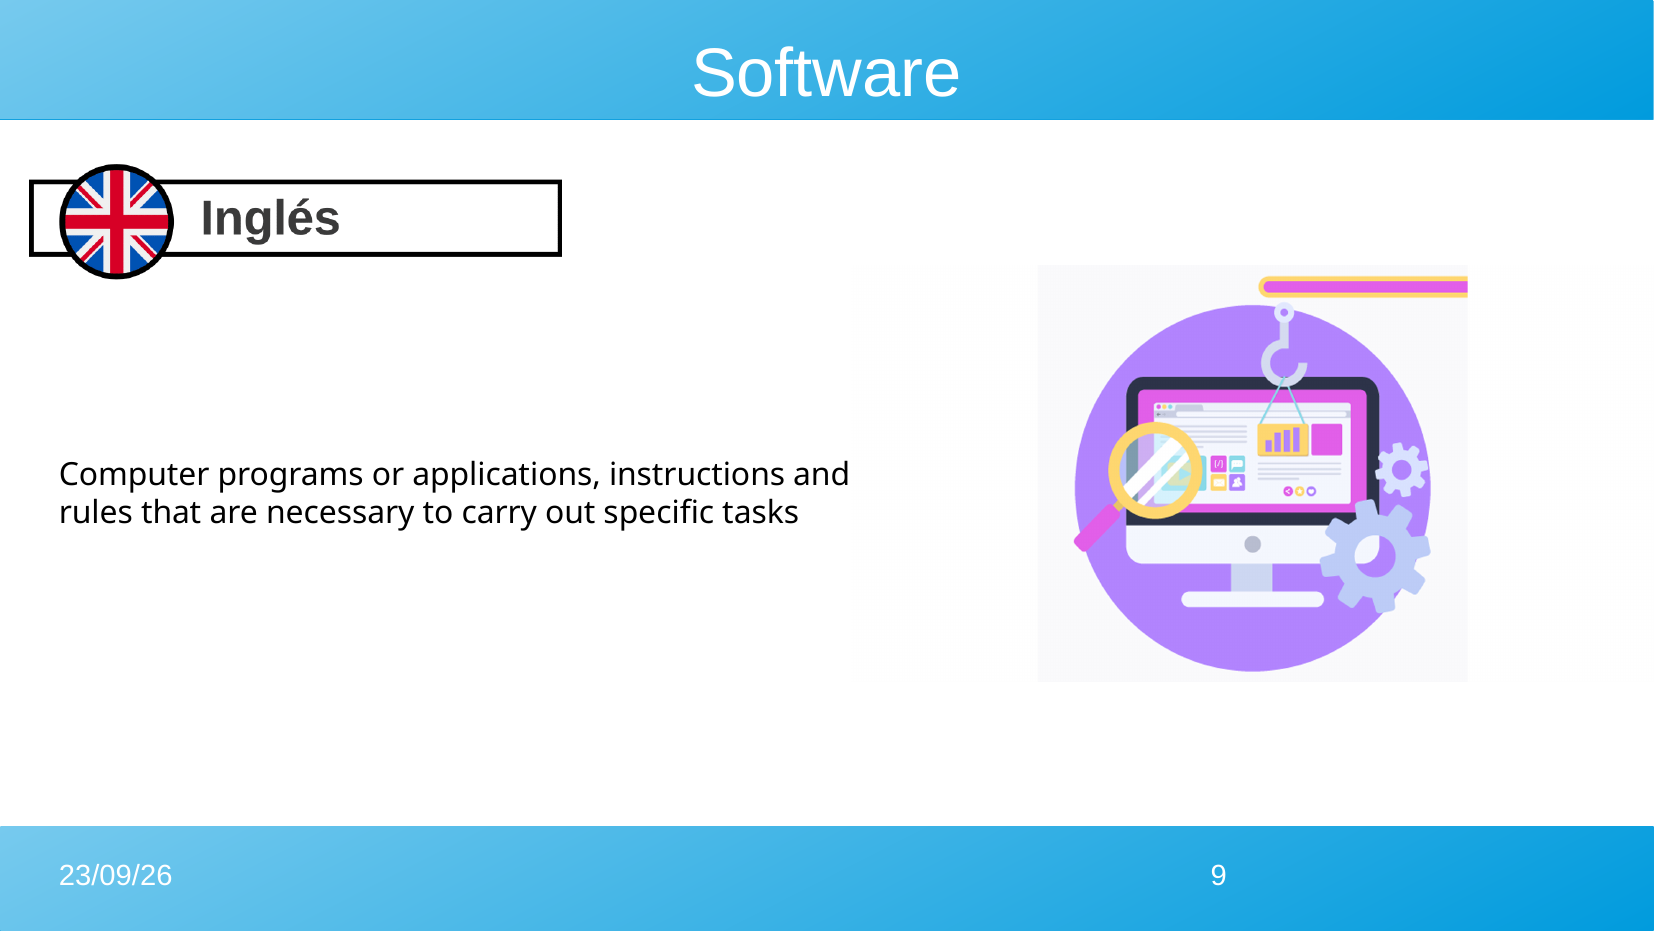

# Software
Computer programs or applications, instructions and rules that are necessary to carry out specific tasks